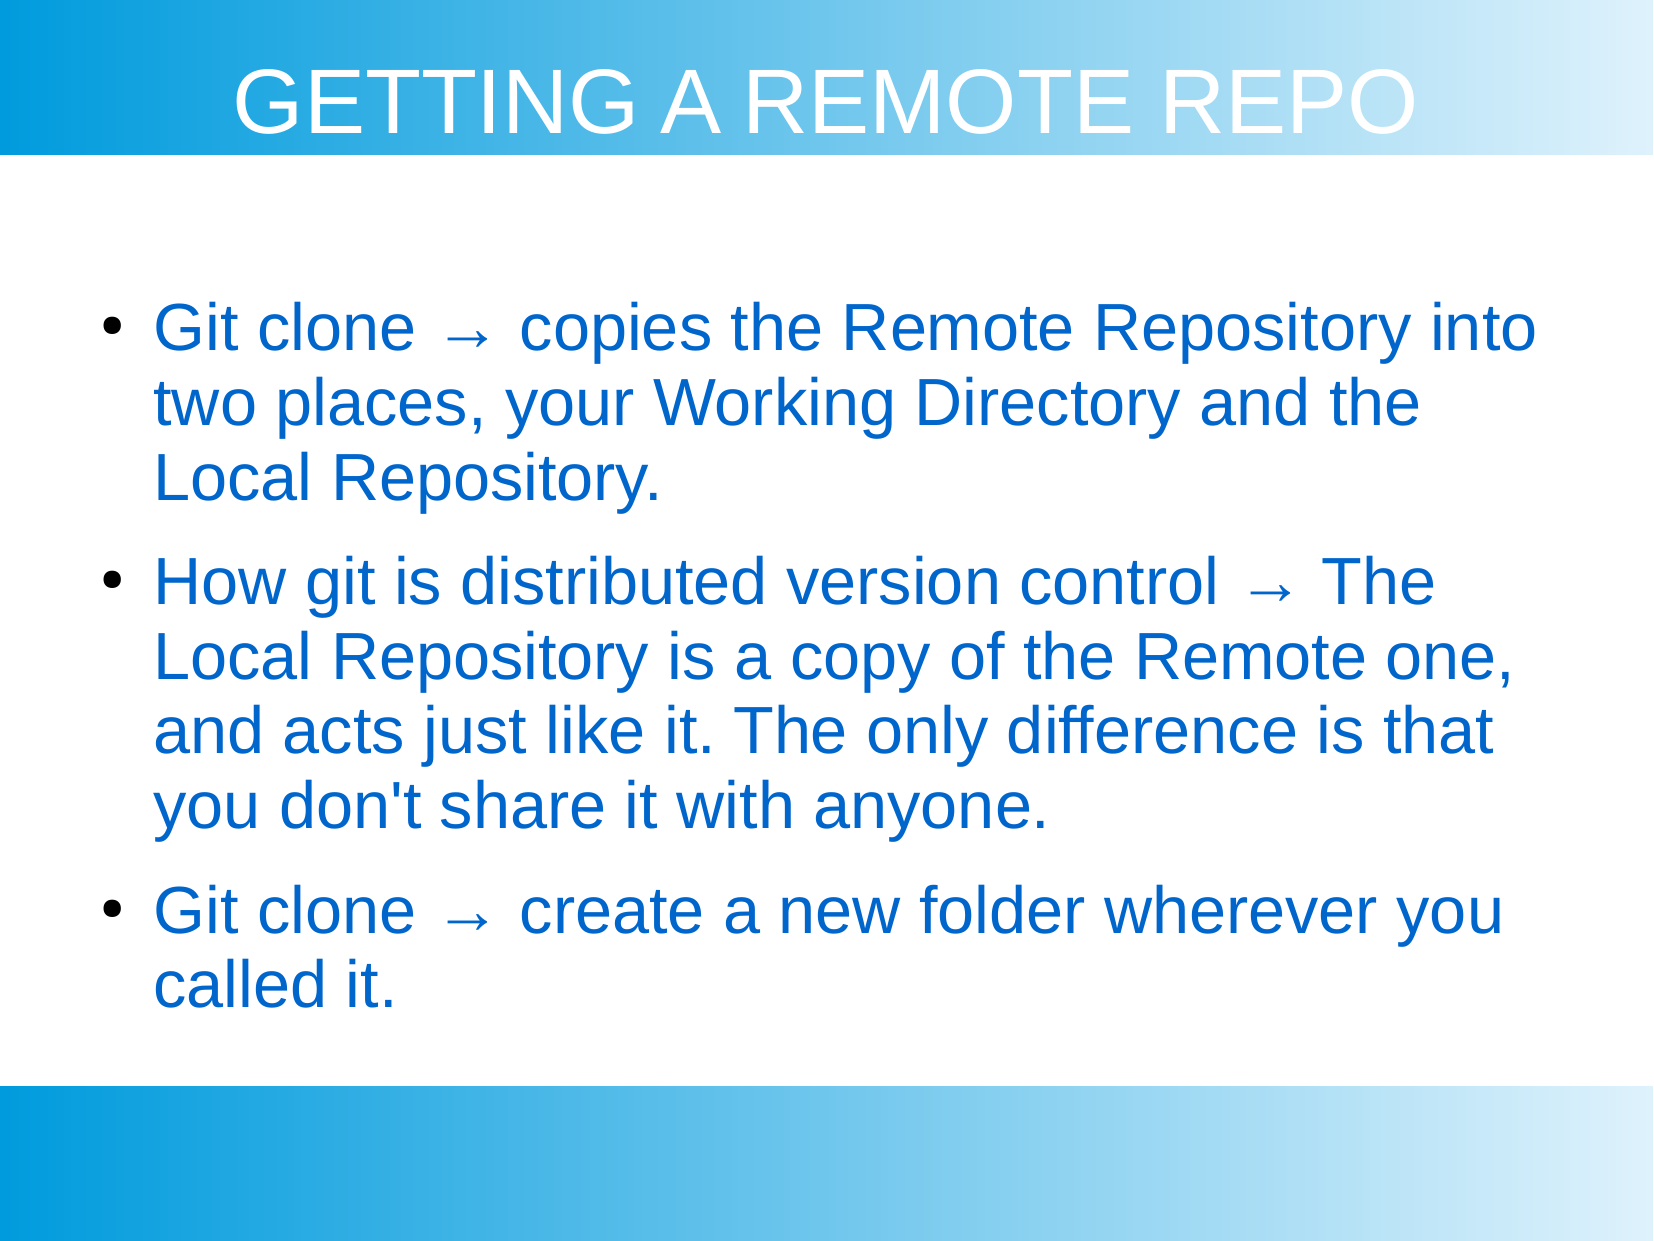

# GETTING A REMOTE REPO
Git clone → copies the Remote Repository into two places, your Working Directory and the Local Repository.
How git is distributed version control → The Local Repository is a copy of the Remote one, and acts just like it. The only difference is that you don't share it with anyone.
Git clone → create a new folder wherever you called it.